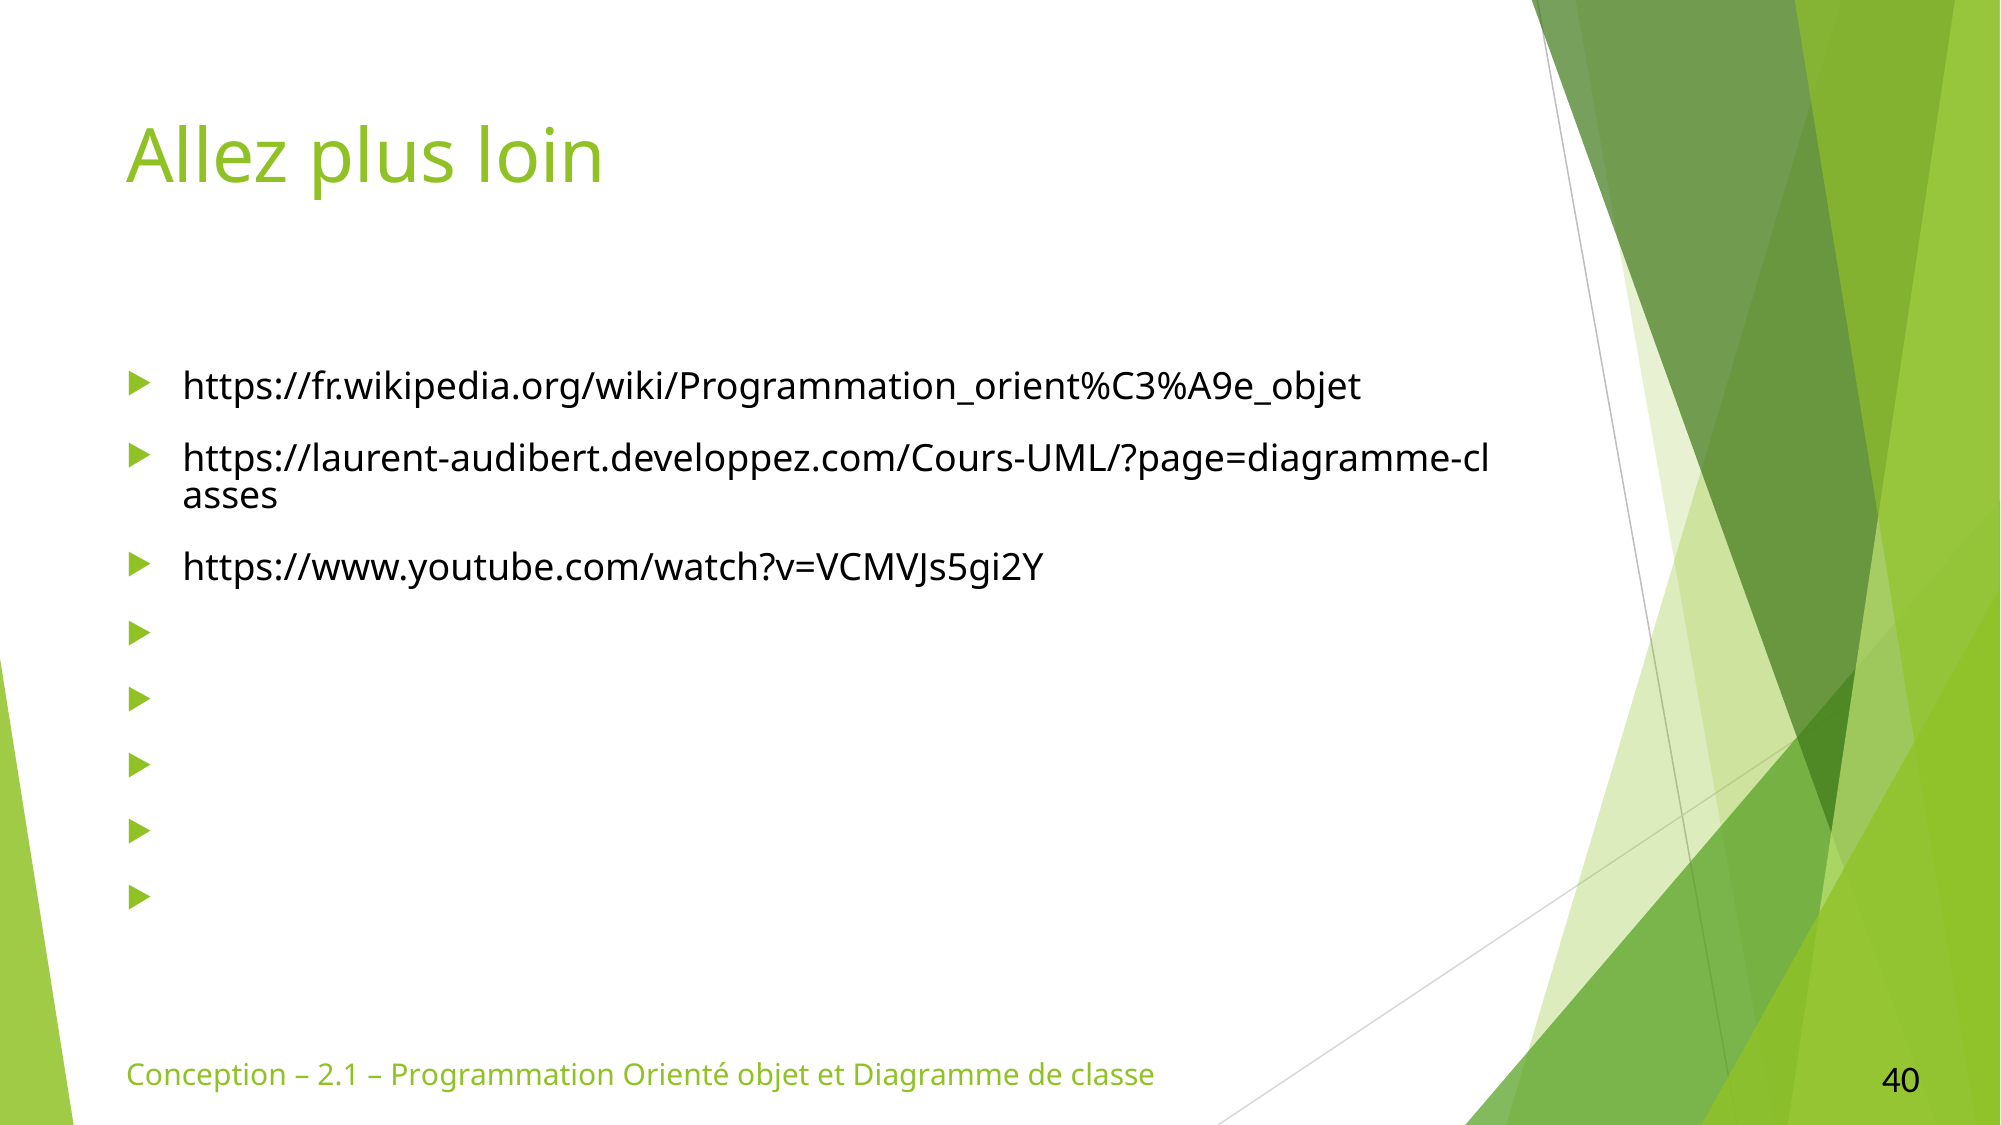

# Allez plus loin
https://fr.wikipedia.org/wiki/Programmation_orient%C3%A9e_objet
https://laurent-audibert.developpez.com/Cours-UML/?page=diagramme-classes
https://www.youtube.com/watch?v=VCMVJs5gi2Y
Conception – 2.1 – Programmation Orienté objet et Diagramme de classe